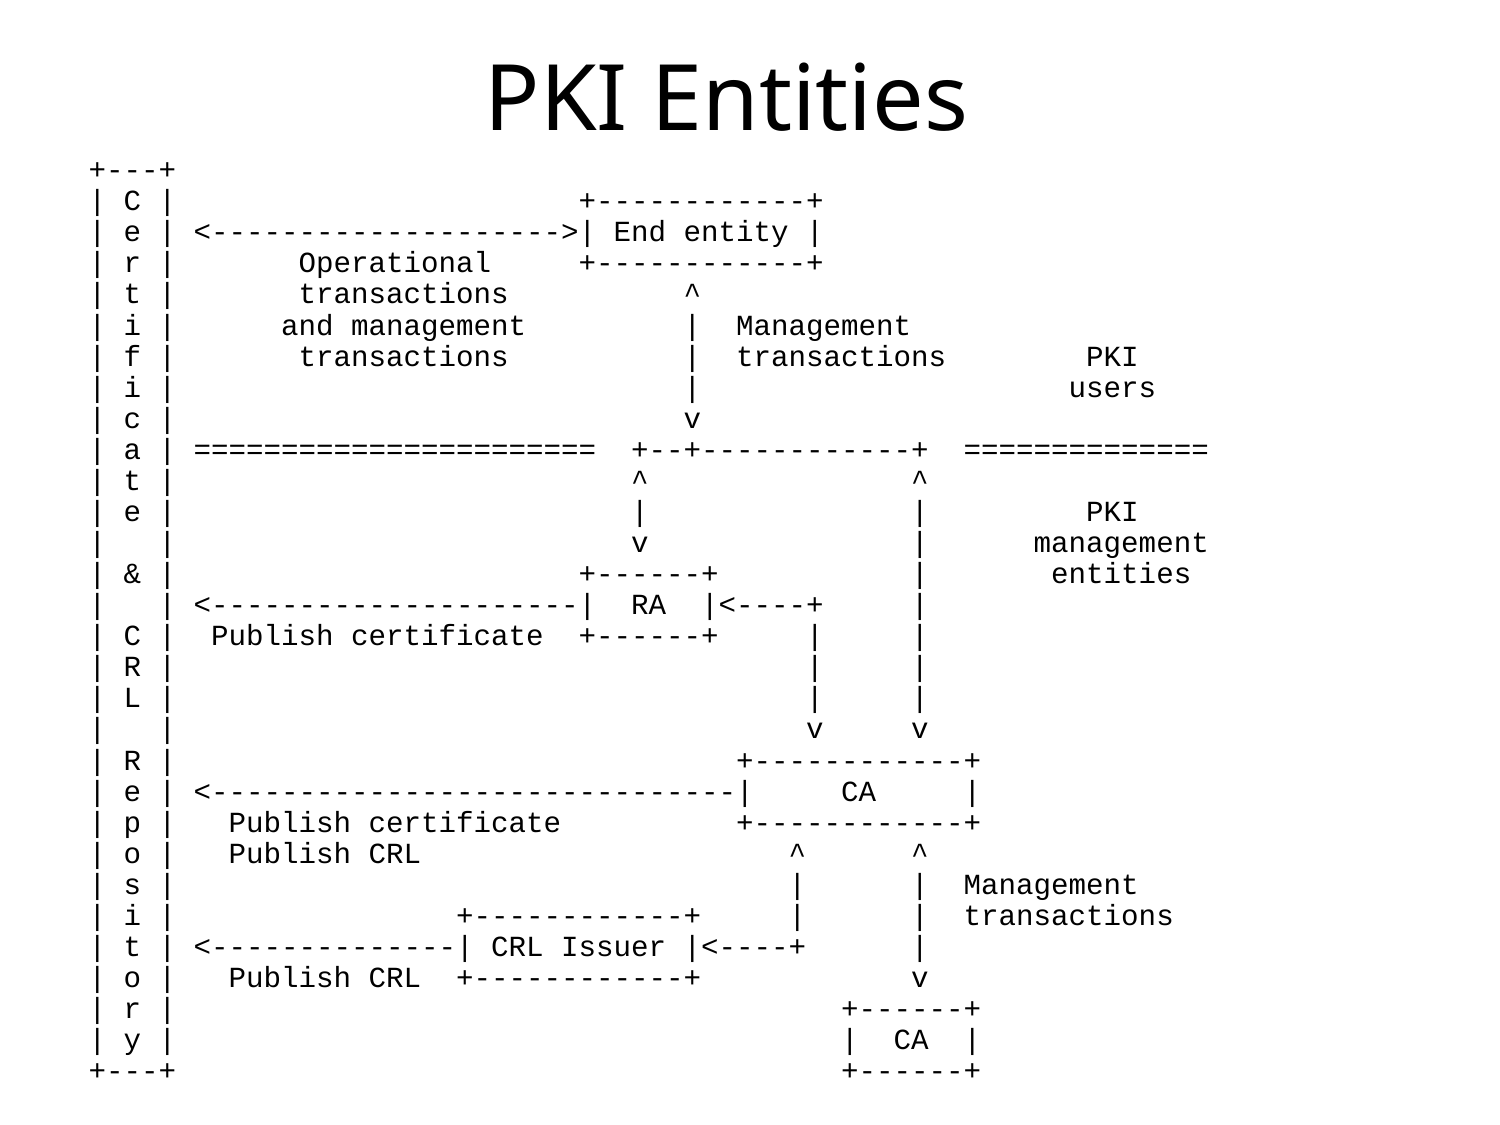

PKI Entities
 +---+
 | C | +------------+
 | e | <-------------------->| End entity |
 | r | Operational +------------+
 | t | transactions ^
 | i | and management | Management
 | f | transactions | transactions PKI
 | i | | users
 | c | v
 | a | ======================= +--+------------+ ==============
 | t | ^ ^
 | e | | | PKI
 | | v | management
 | & | +------+ | entities
 | | <---------------------| RA |<----+ |
 | C | Publish certificate +------+ | |
 | R | | |
 | L | | |
 | | v v
 | R | +------------+
 | e | <------------------------------| CA |
 | p | Publish certificate +------------+
 | o | Publish CRL ^ ^
 | s | | | Management
 | i | +------------+ | | transactions
 | t | <--------------| CRL Issuer |<----+ |
 | o | Publish CRL +------------+ v
 | r | +------+
 | y | | CA |
 +---+ +------+